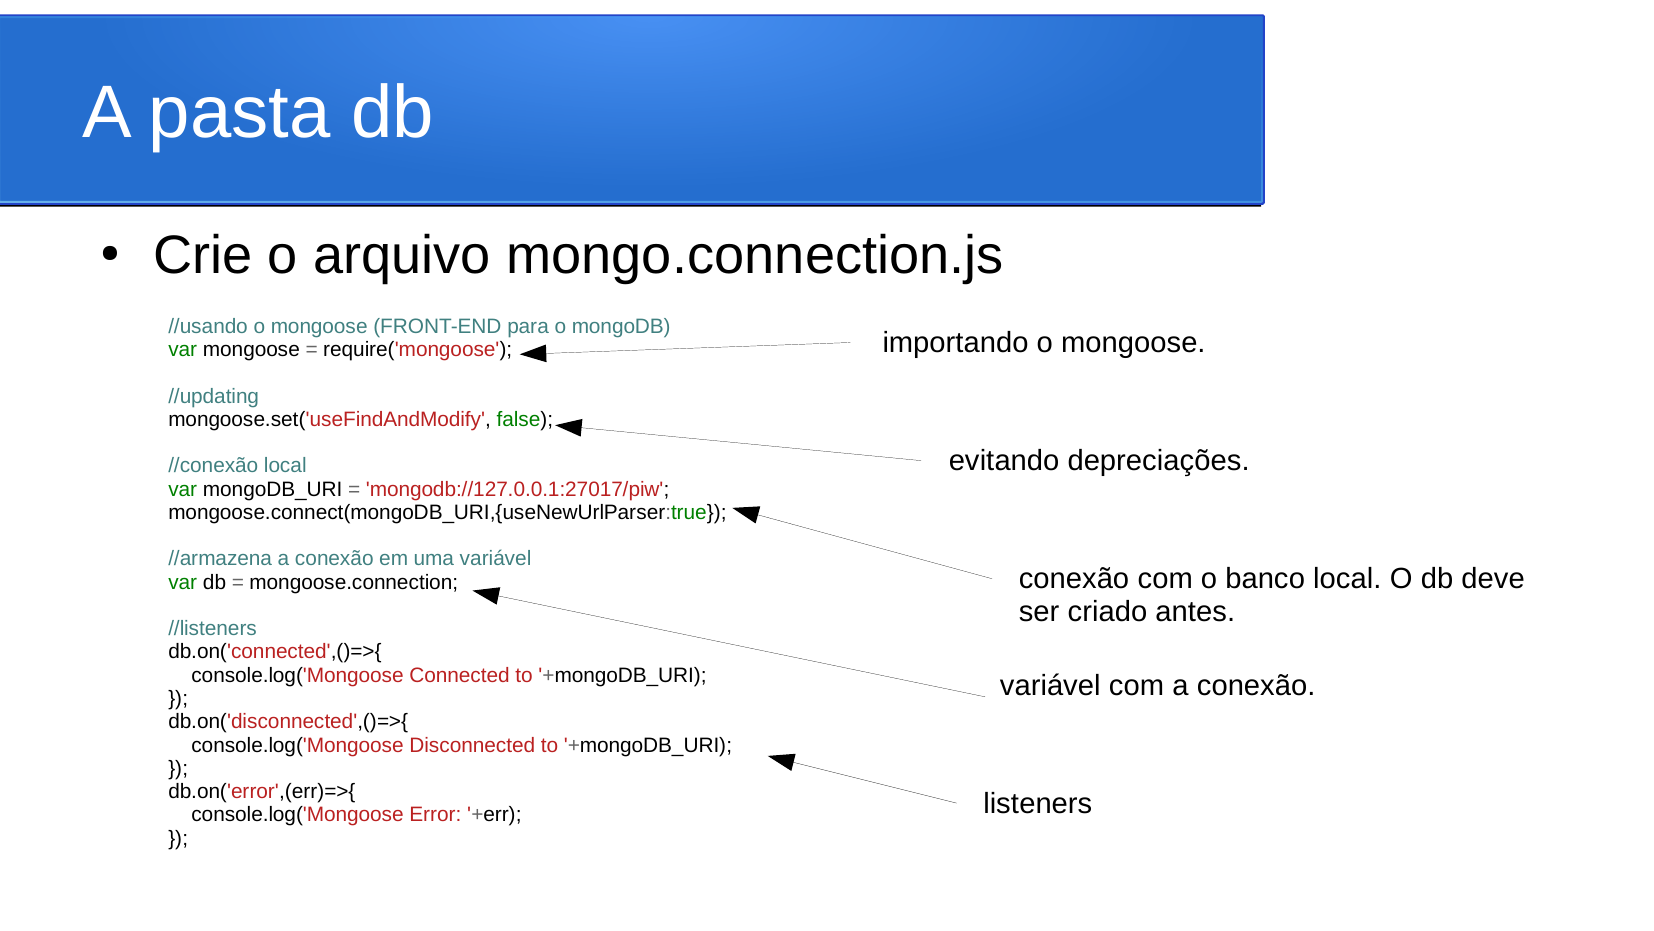

# A pasta db
Crie o arquivo mongo.connection.js
//usando o mongoose (FRONT-END para o mongoDB)
var mongoose = require('mongoose');
//updating
mongoose.set('useFindAndModify', false);
//conexão local
var mongoDB_URI = 'mongodb://127.0.0.1:27017/piw';
mongoose.connect(mongoDB_URI,{useNewUrlParser:true});
//armazena a conexão em uma variável
var db = mongoose.connection;
//listeners
db.on('connected',()=>{
 console.log('Mongoose Connected to '+mongoDB_URI);
});
db.on('disconnected',()=>{
 console.log('Mongoose Disconnected to '+mongoDB_URI);
});
db.on('error',(err)=>{
 console.log('Mongoose Error: '+err);
});
importando o mongoose.
evitando depreciações.
conexão com o banco local. O db deve
ser criado antes.
variável com a conexão.
listeners